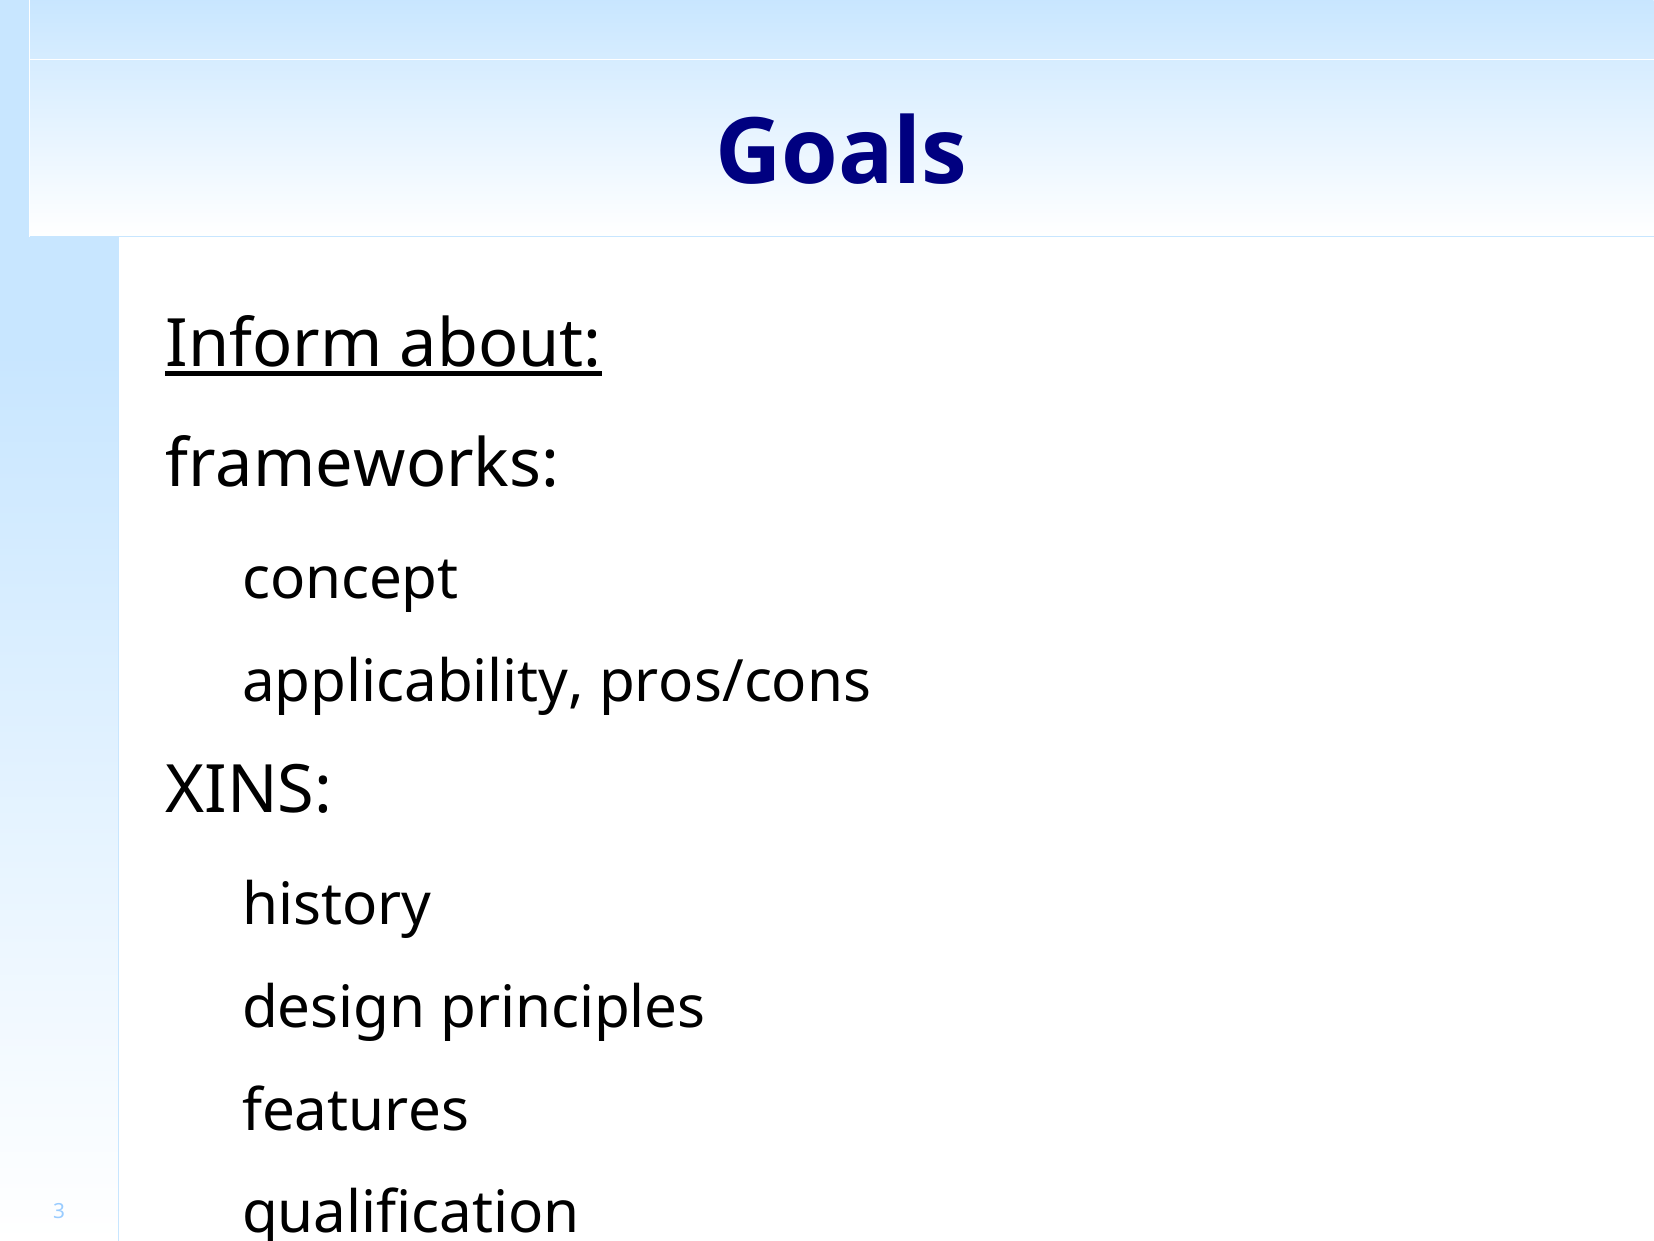

# Goals
Inform about:
frameworks:
concept
applicability, pros/cons
XINS:
history
design principles
features
qualification